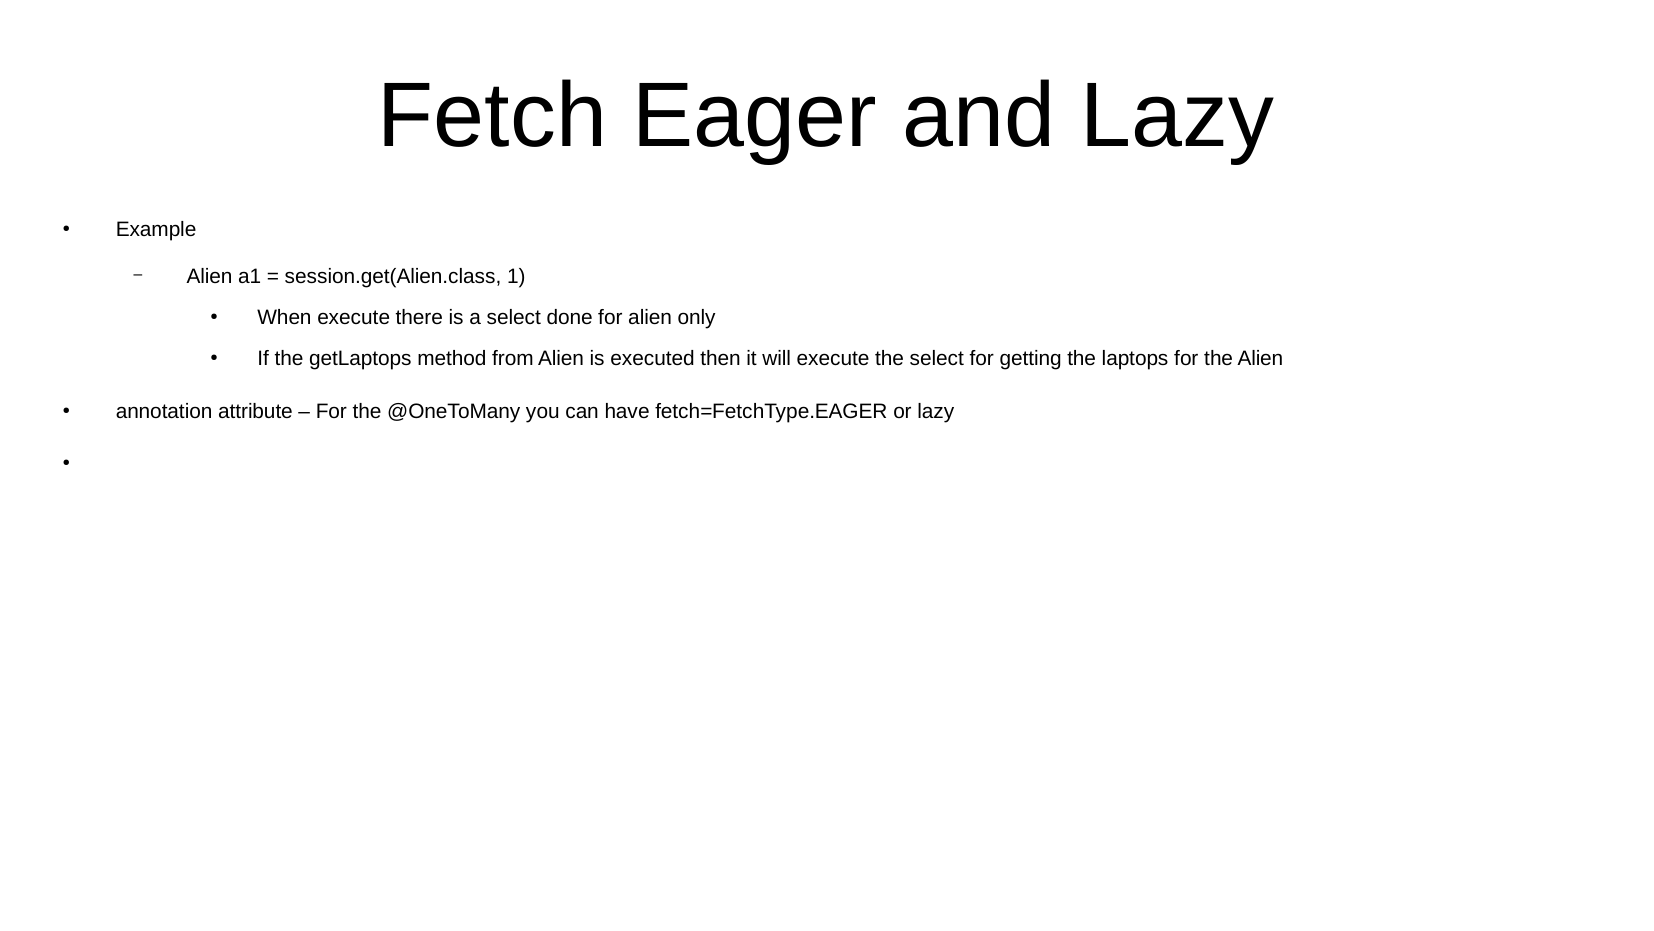

# Fetch Eager and Lazy
Example
Alien a1 = session.get(Alien.class, 1)
When execute there is a select done for alien only
If the getLaptops method from Alien is executed then it will execute the select for getting the laptops for the Alien
annotation attribute – For the @OneToMany you can have fetch=FetchType.EAGER or lazy